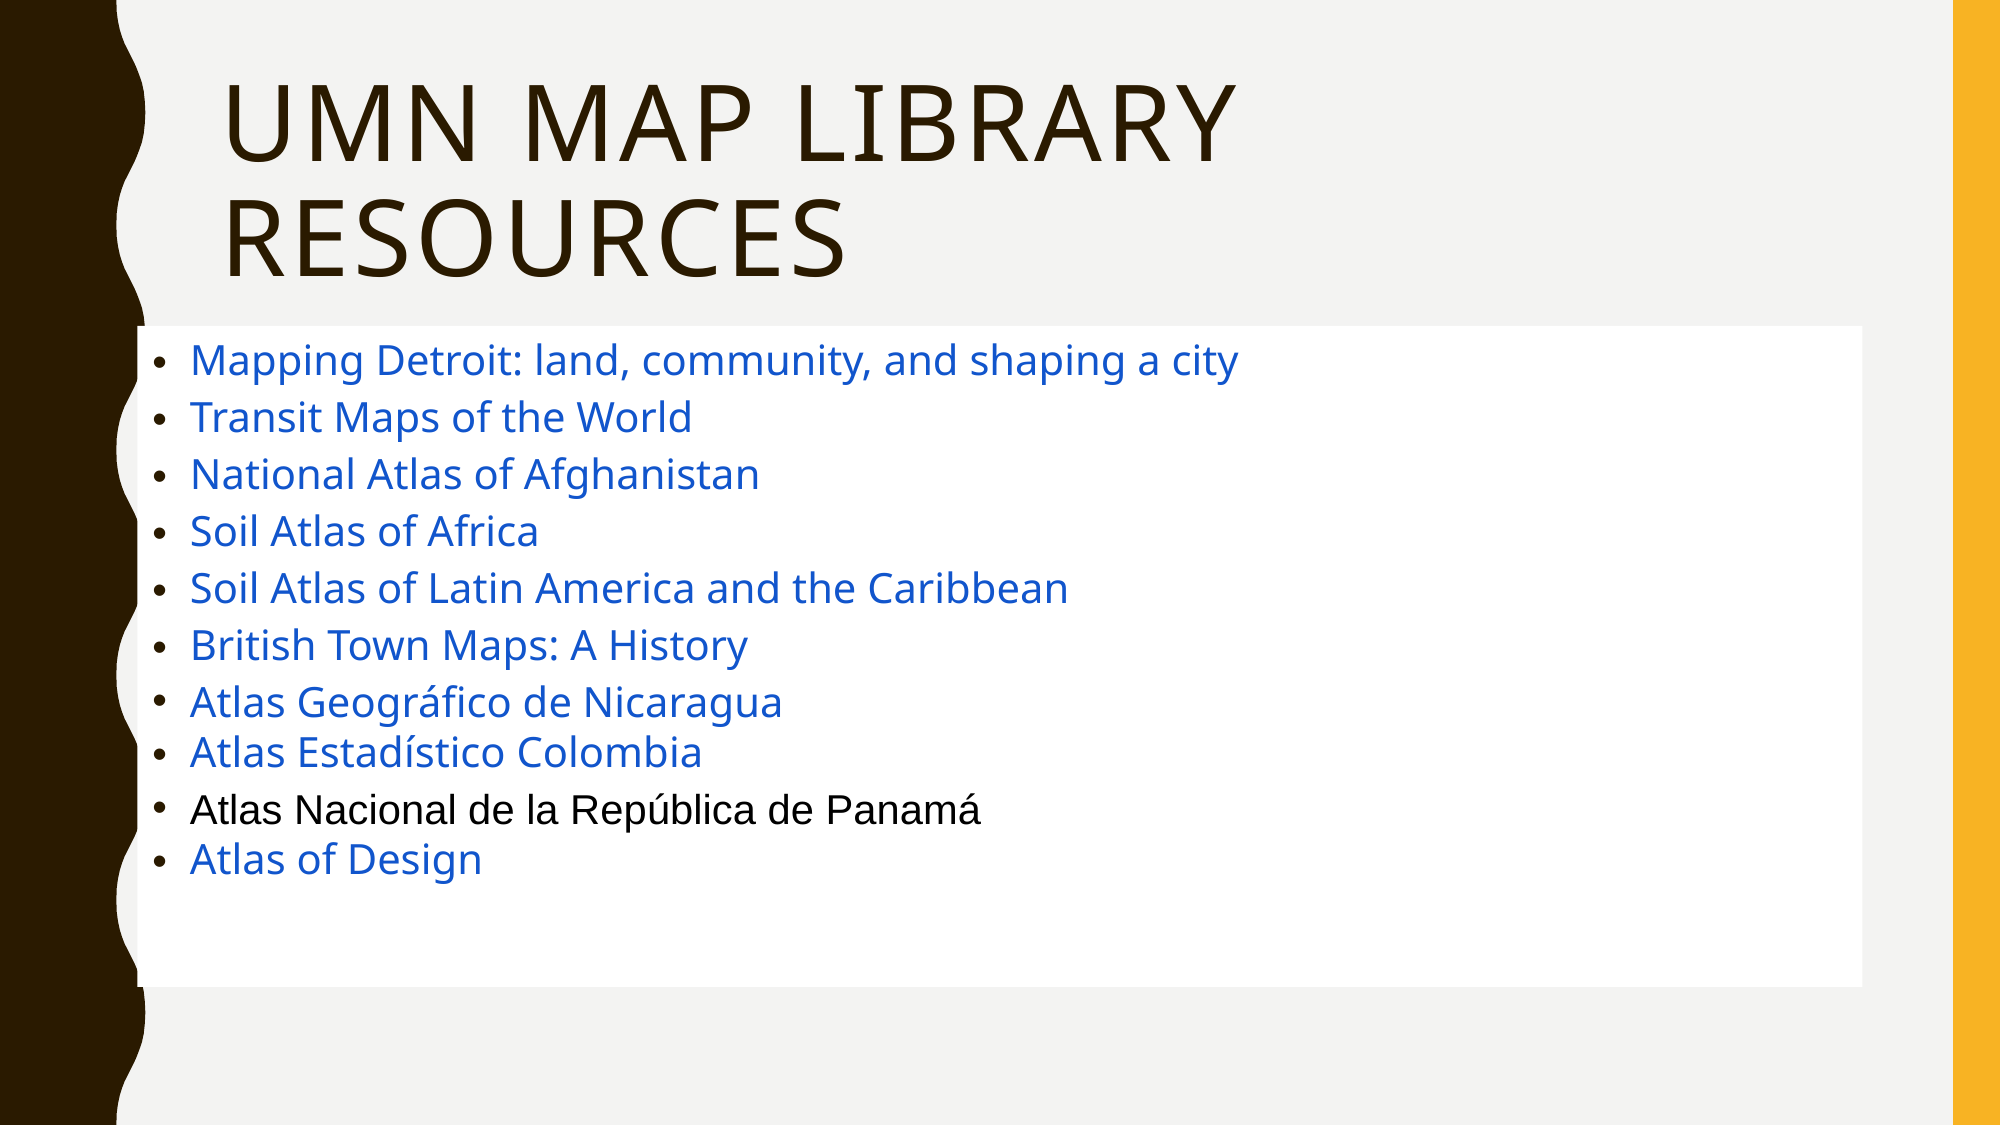

# UMN Map Library Resources
Mapping Detroit: land, community, and shaping a city
Transit Maps of the World
National Atlas of Afghanistan
Soil Atlas of Africa
Soil Atlas of Latin America and the Caribbean
British Town Maps: A History
Atlas Geográfico de Nicaragua
Atlas Estadístico Colombia
Atlas Nacional de la República de Panamá
Atlas of Design